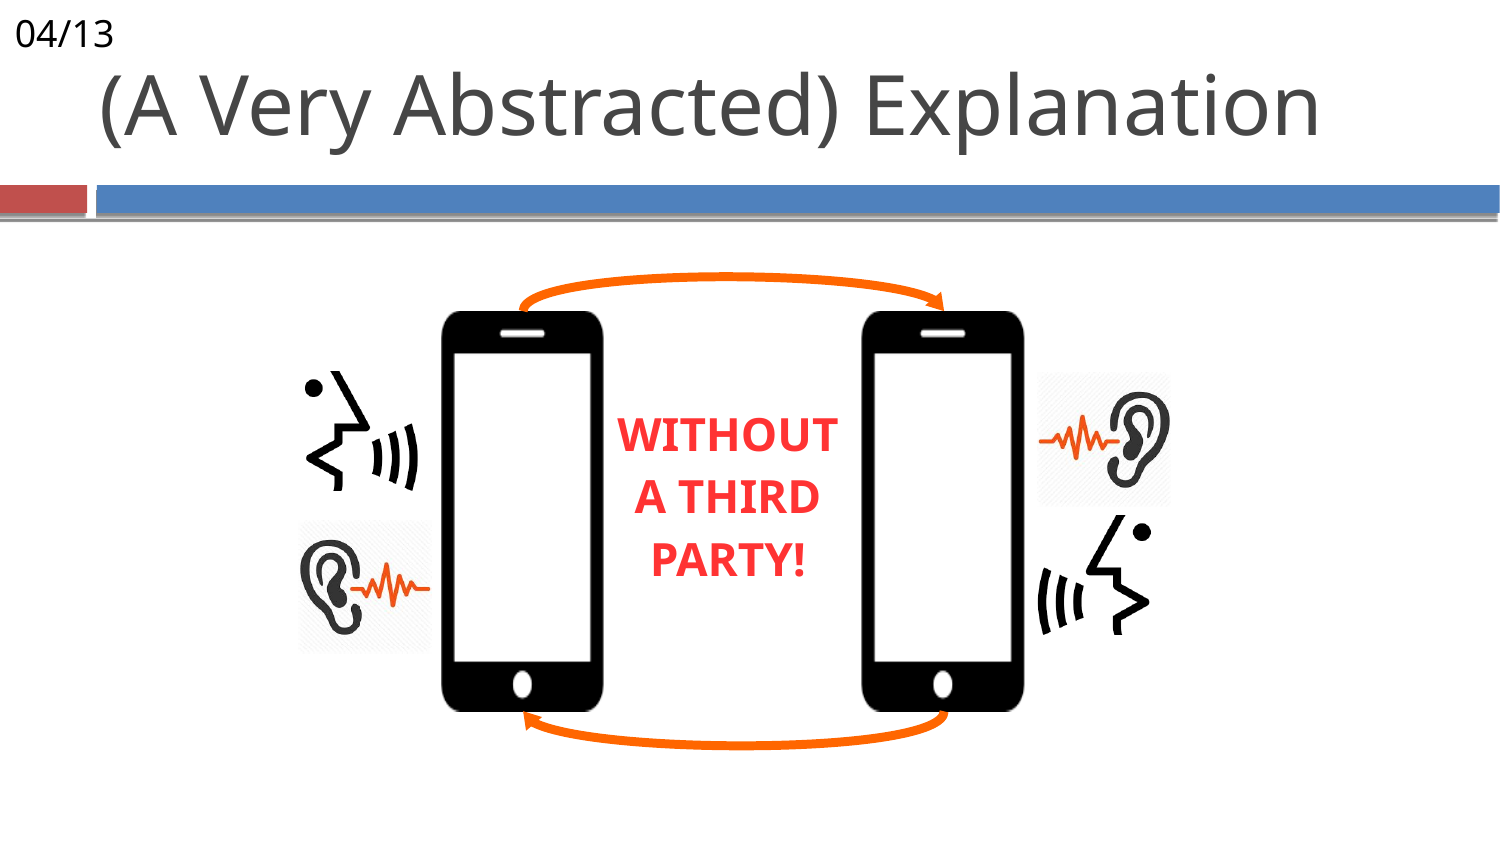

04/13
(A Very Abstracted) Explanation
WITHOUT A THIRD PARTY!